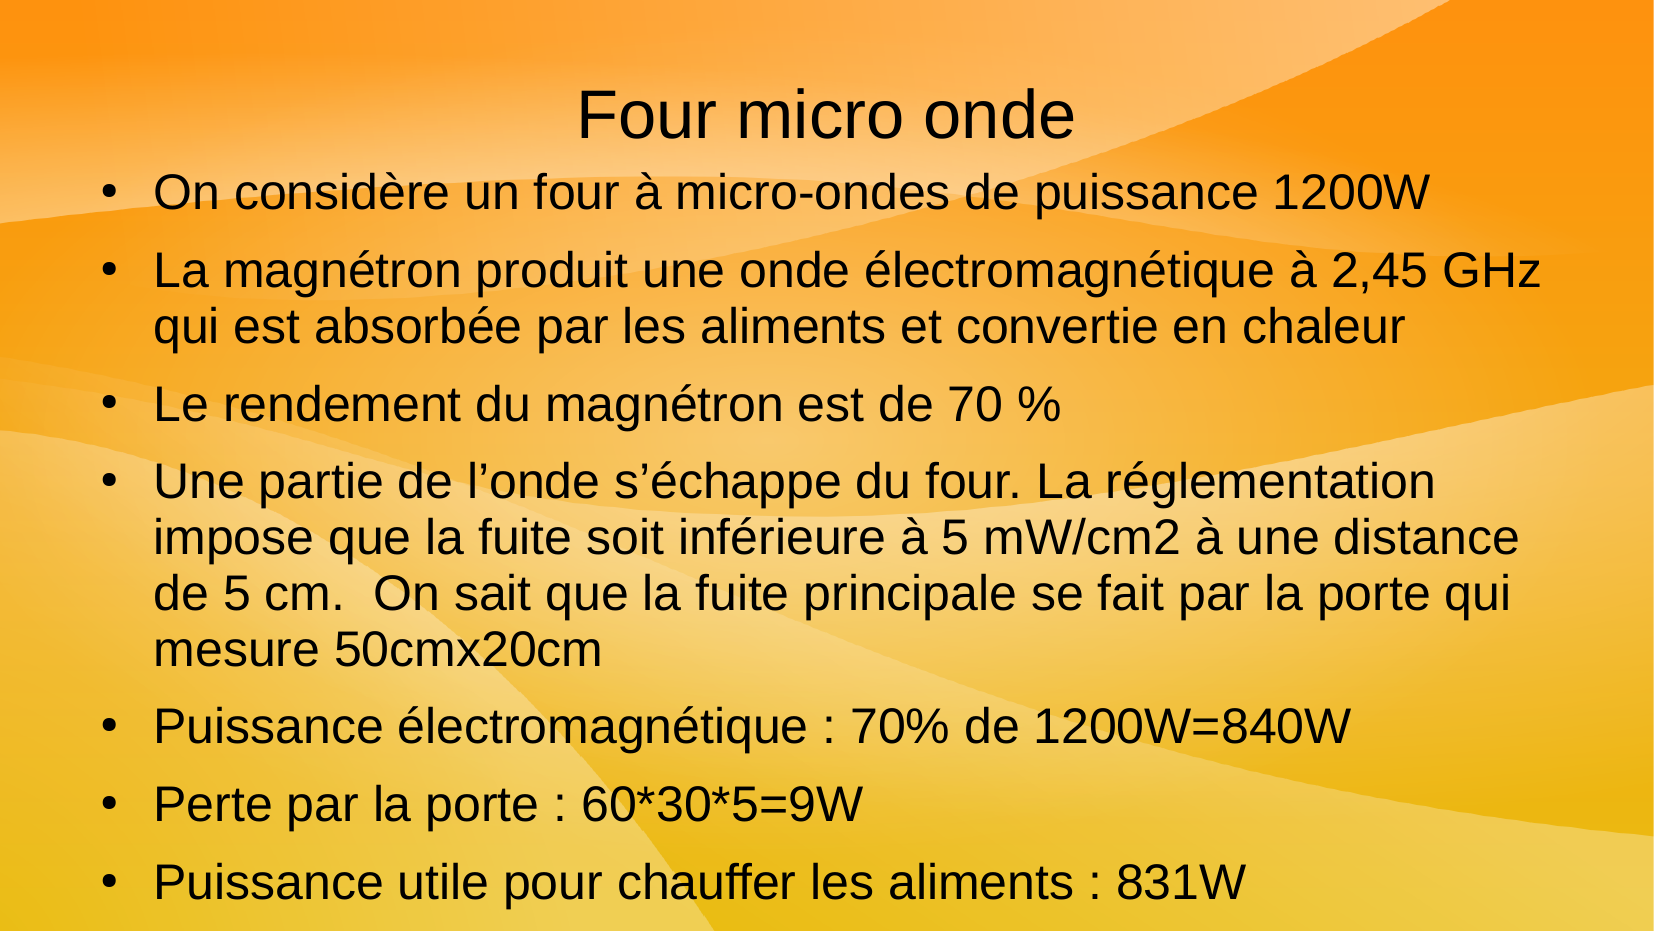

# Four micro onde
On considère un four à micro-ondes de puissance 1200W
La magnétron produit une onde électromagnétique à 2,45 GHz qui est absorbée par les aliments et convertie en chaleur
Le rendement du magnétron est de 70 %
Une partie de l’onde s’échappe du four. La réglementation impose que la fuite soit inférieure à 5 mW/cm2 à une distance de 5 cm. On sait que la fuite principale se fait par la porte qui mesure 50cmx20cm
Puissance électromagnétique : 70% de 1200W=840W
Perte par la porte : 60*30*5=9W
Puissance utile pour chauffer les aliments : 831W